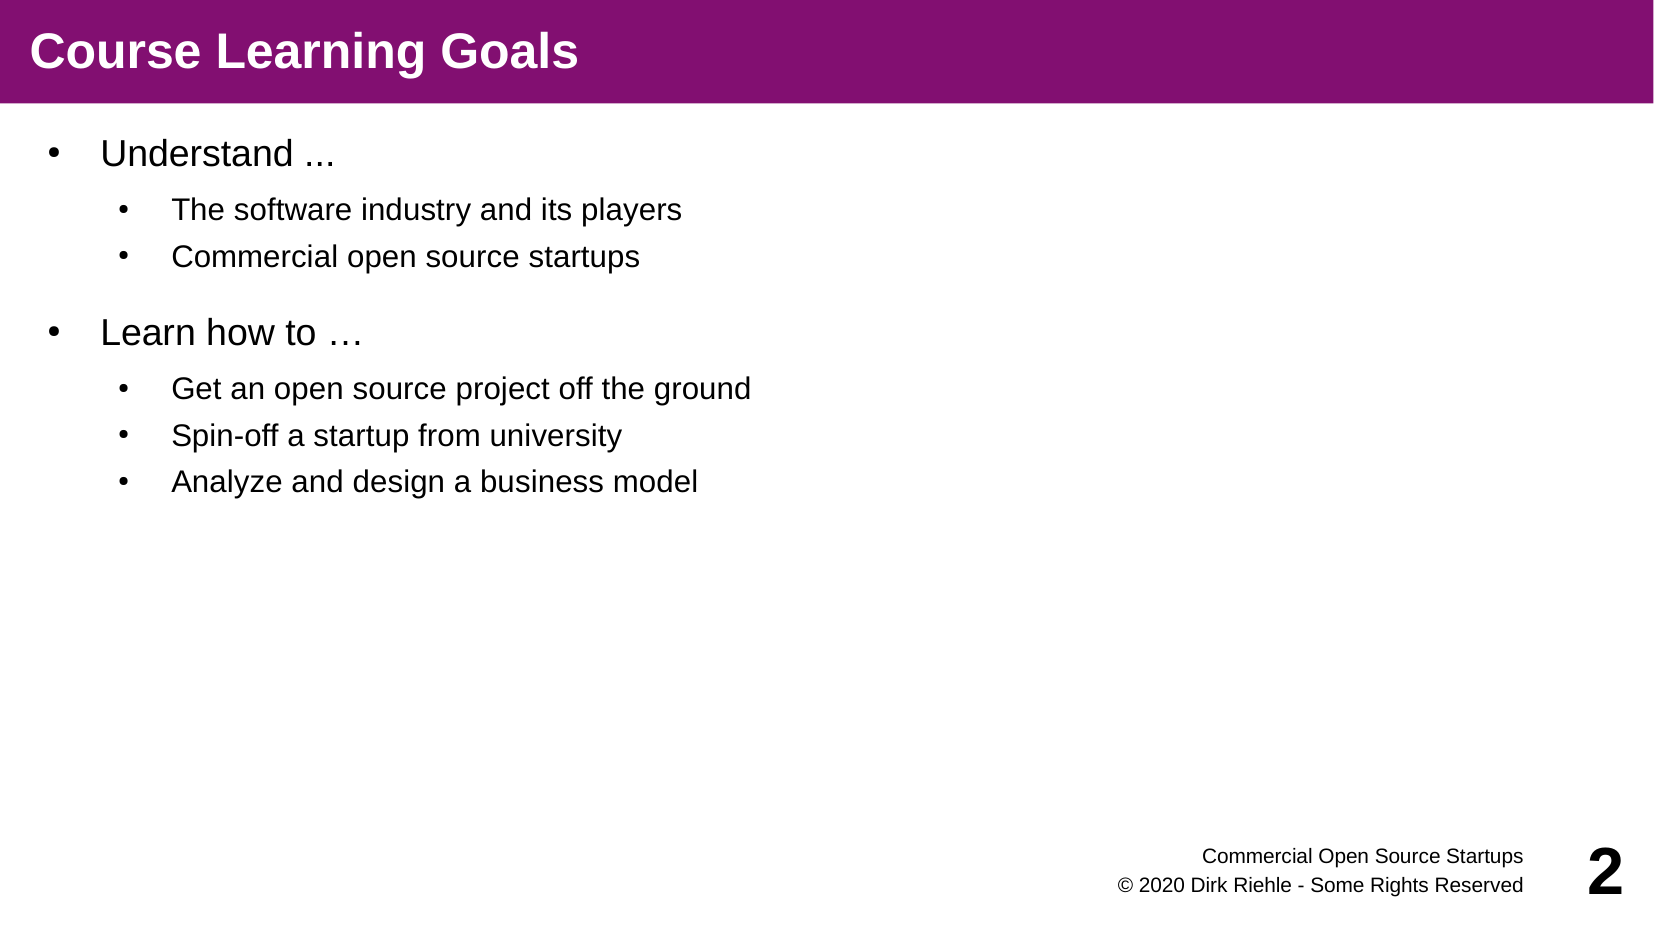

# Course Learning Goals
Understand ...
The software industry and its players
Commercial open source startups
Learn how to …
Get an open source project off the ground
Spin-off a startup from university
Analyze and design a business model
Commercial Open Source Startups
2
© 2020 Dirk Riehle - Some Rights Reserved